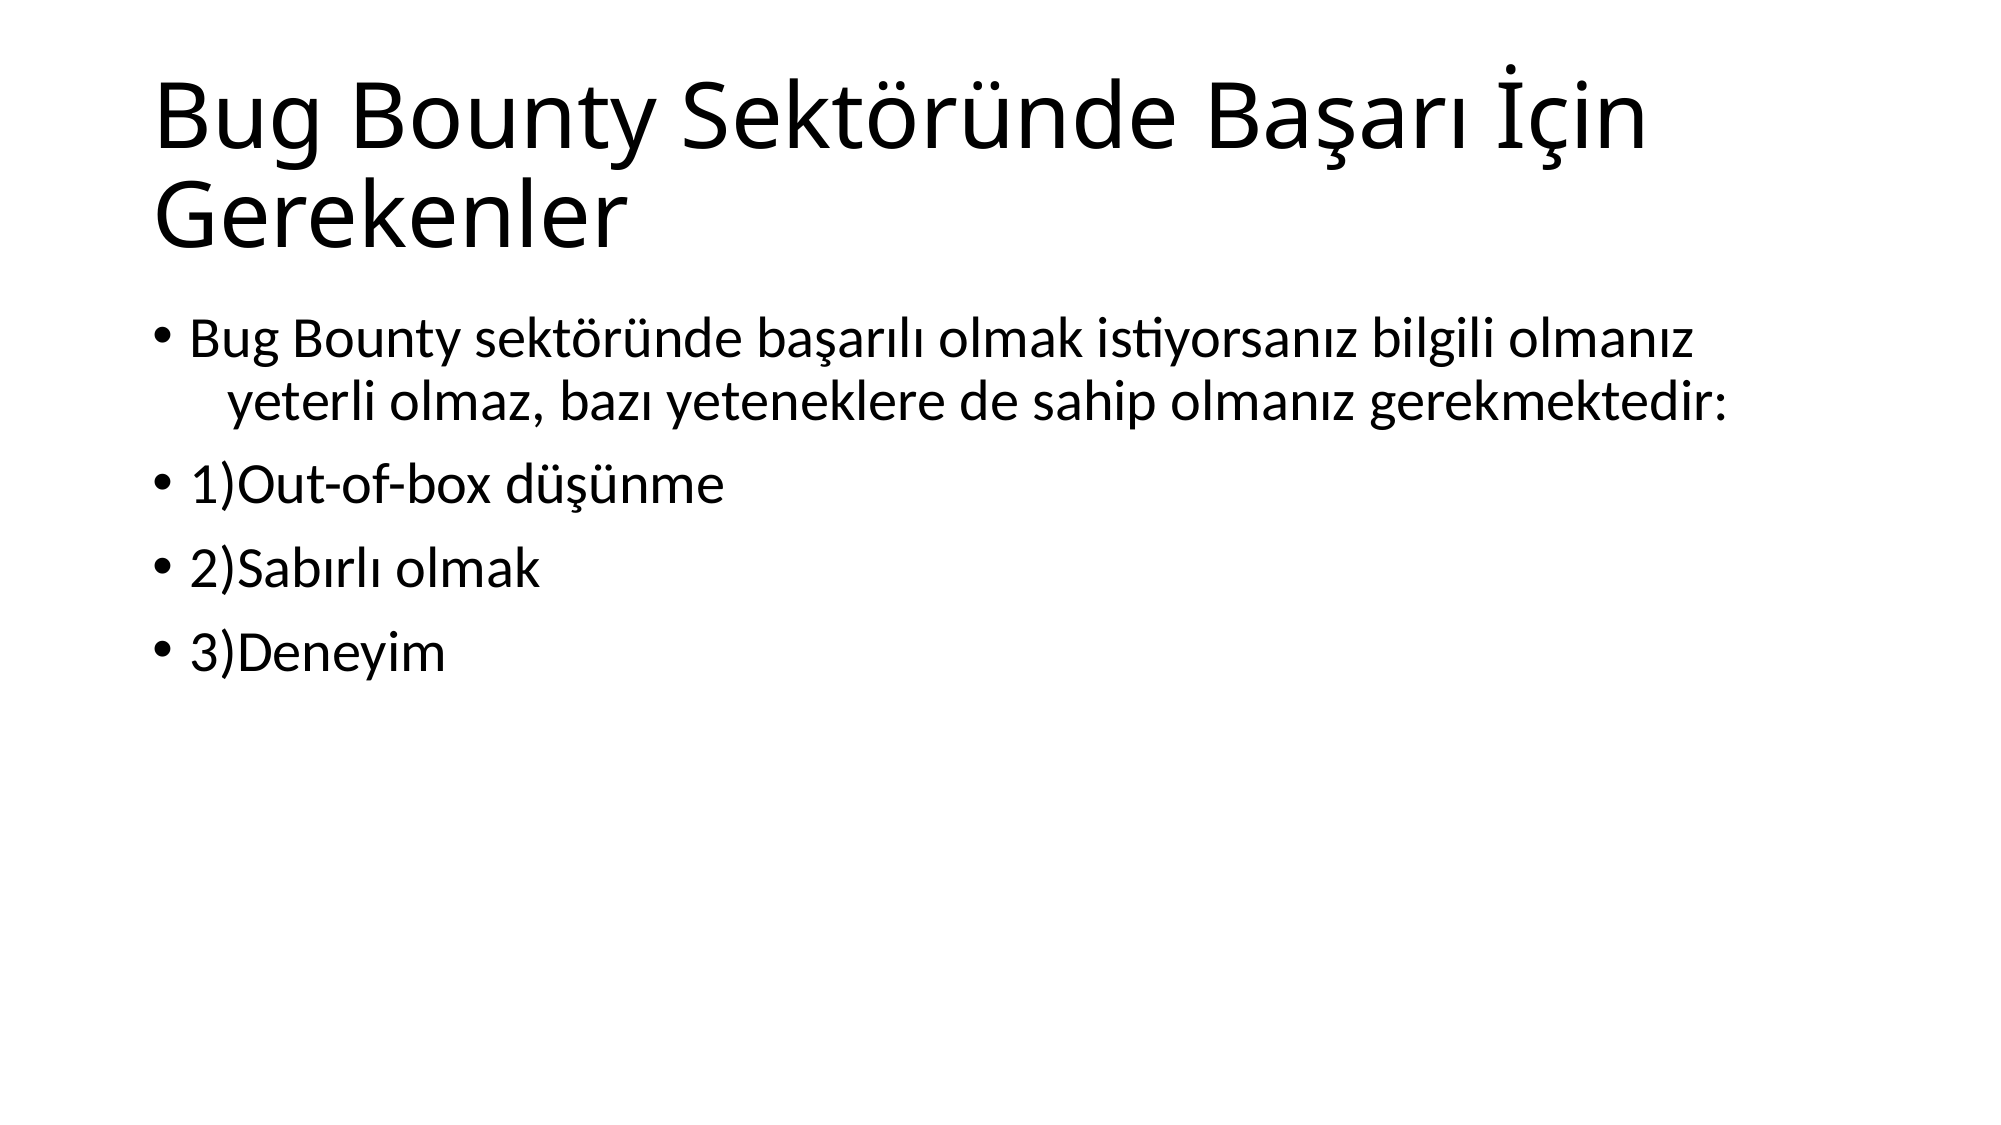

# Bug Bounty Sektöründe Başarı İçin Gerekenler
Bug Bounty sektöründe başarılı olmak istiyorsanız bilgili olmanız yeterli olmaz, bazı yeteneklere de sahip olmanız gerekmektedir:
1)Out-of-box düşünme
2)Sabırlı olmak
3)Deneyim